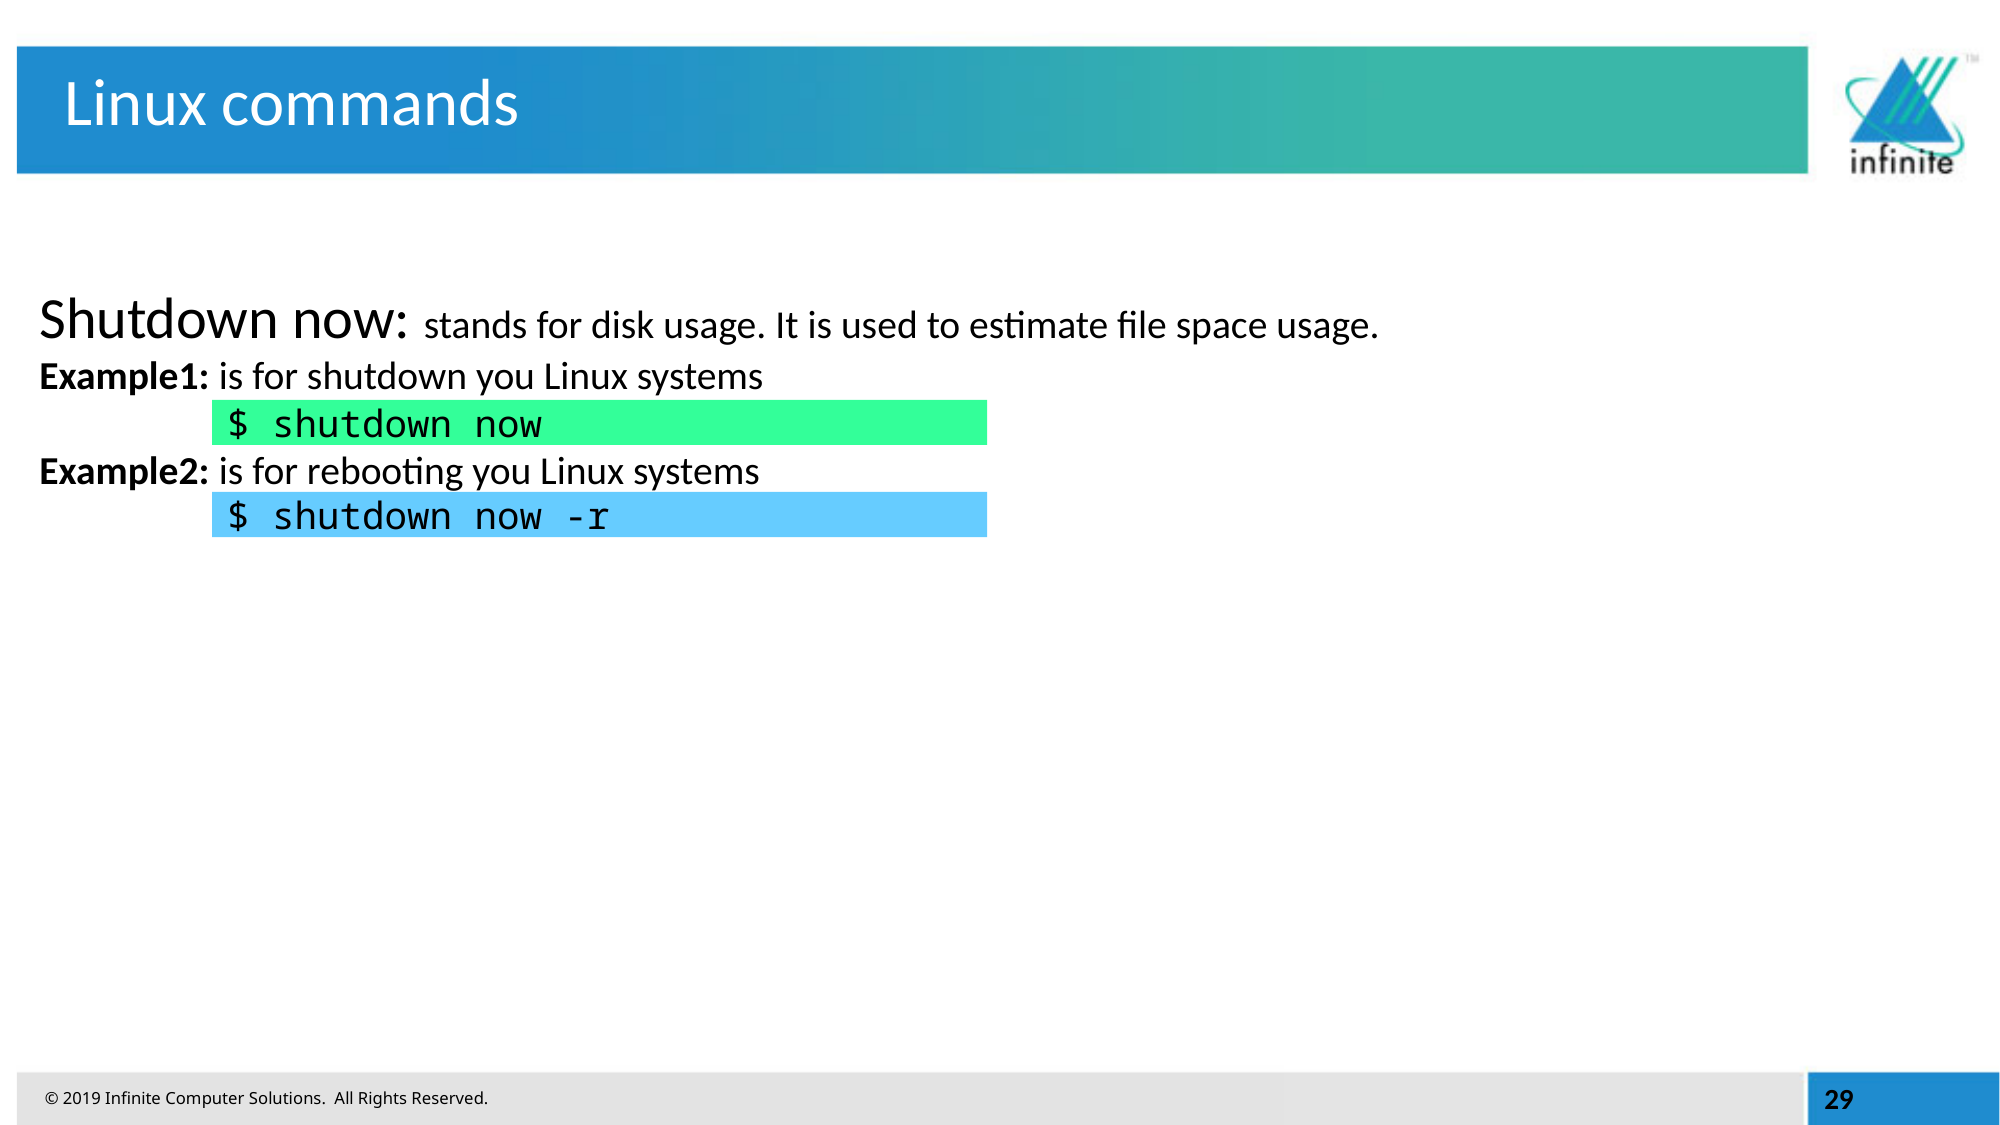

# Linux commands
Shutdown now: stands for disk usage. It is used to estimate file space usage.
Example1: is for shutdown you Linux systems
Example2: is for rebooting you Linux systems
$ shutdown now
$ shutdown now -r